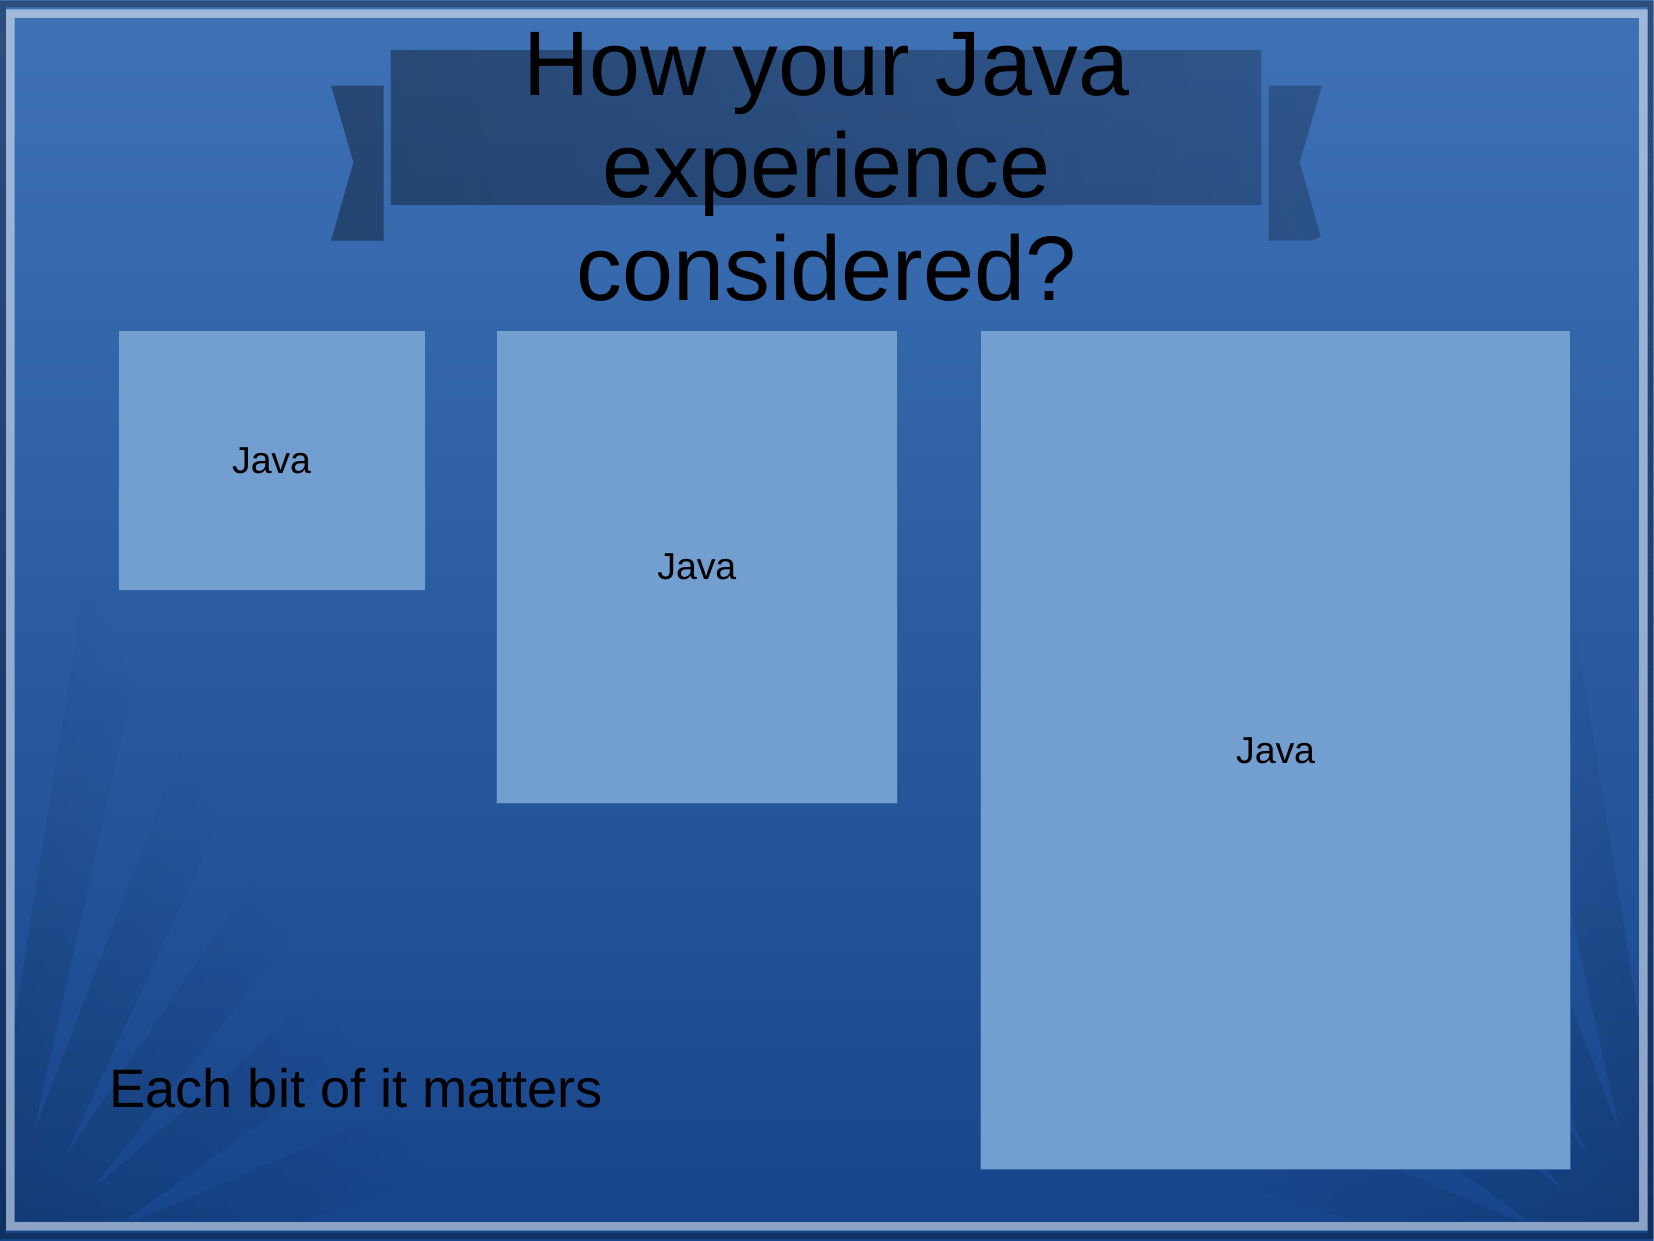

# How your Java experience considered?
Java
Java
Java
Each bit of it matters